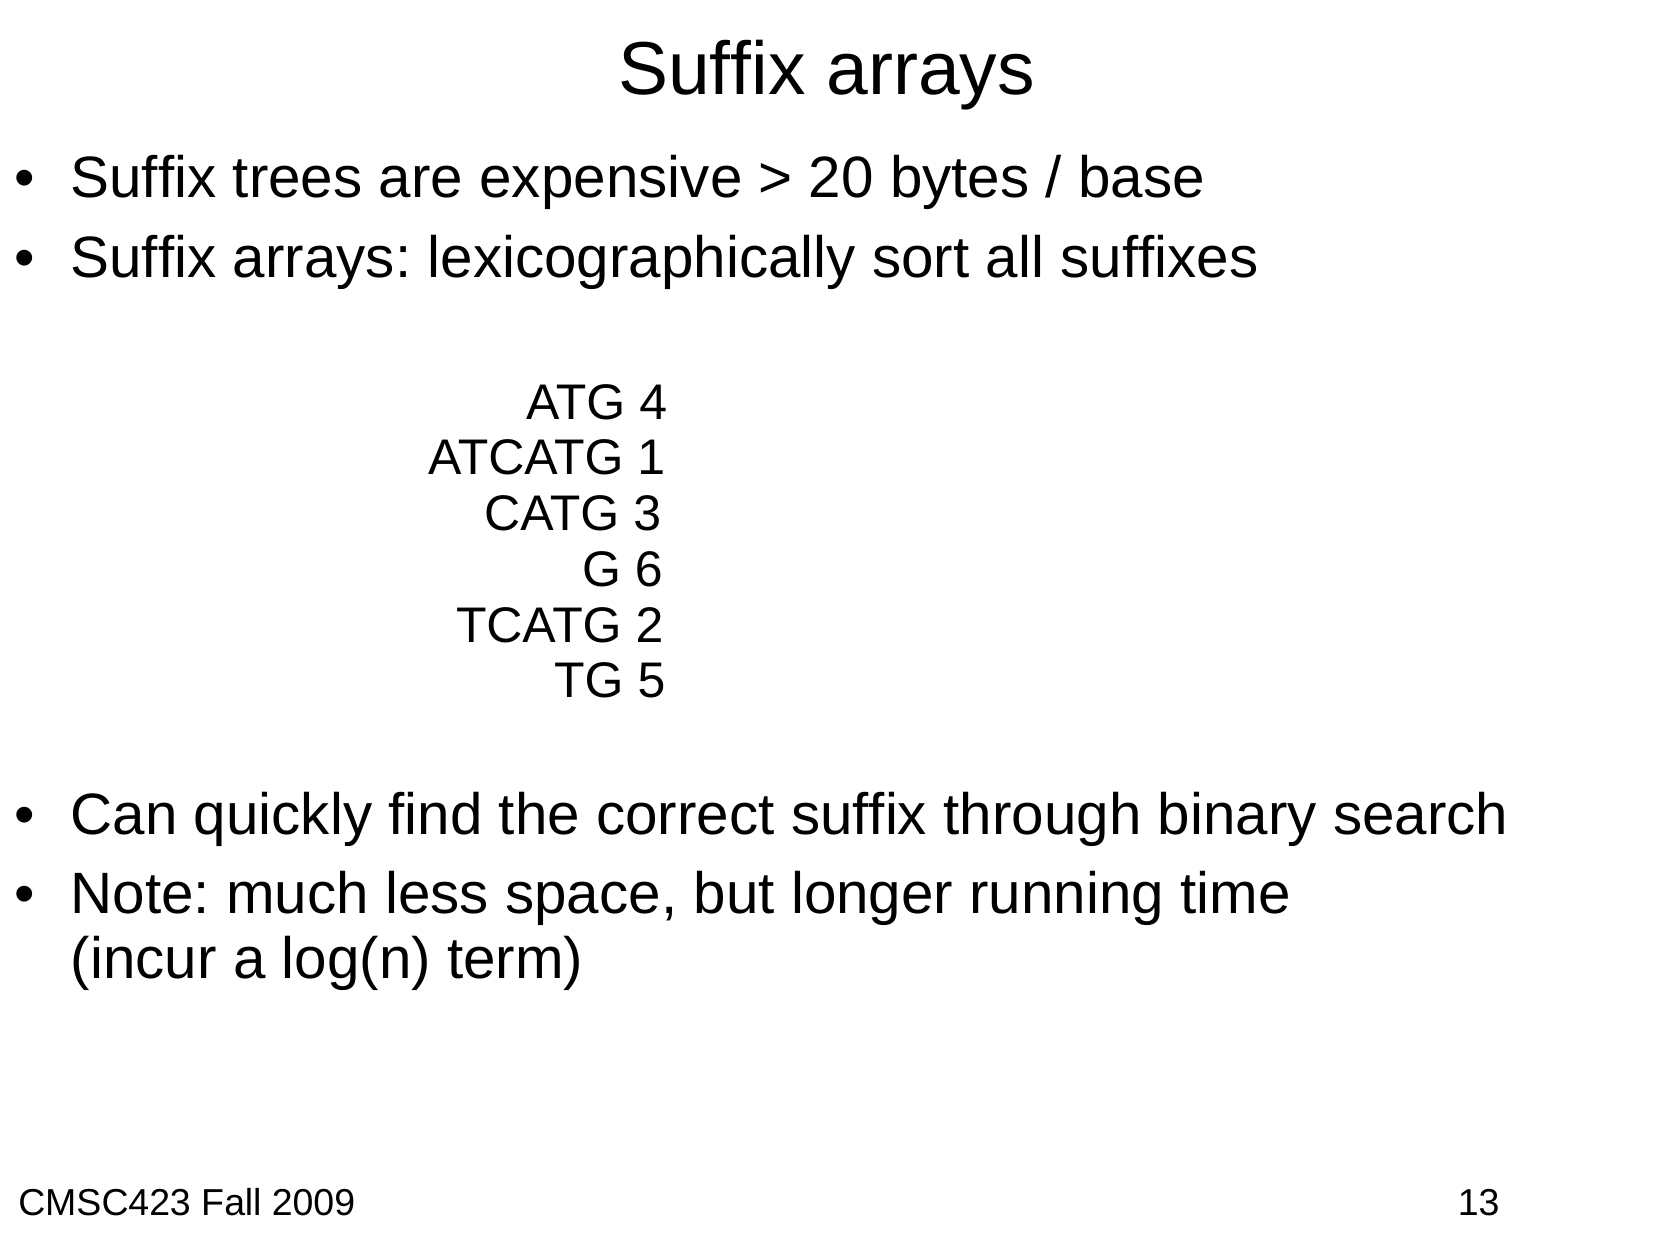

# Suffix arrays
Suffix trees are expensive > 20 bytes / base
Suffix arrays: lexicographically sort all suffixes
Can quickly find the correct suffix through binary search
Note: much less space, but longer running time
(incur a log(n) term)
 ATG 4
ATCATG 1
 CATG 3
 G 6
 TCATG 2
 TG 5
CMSC423 Fall 2009
13